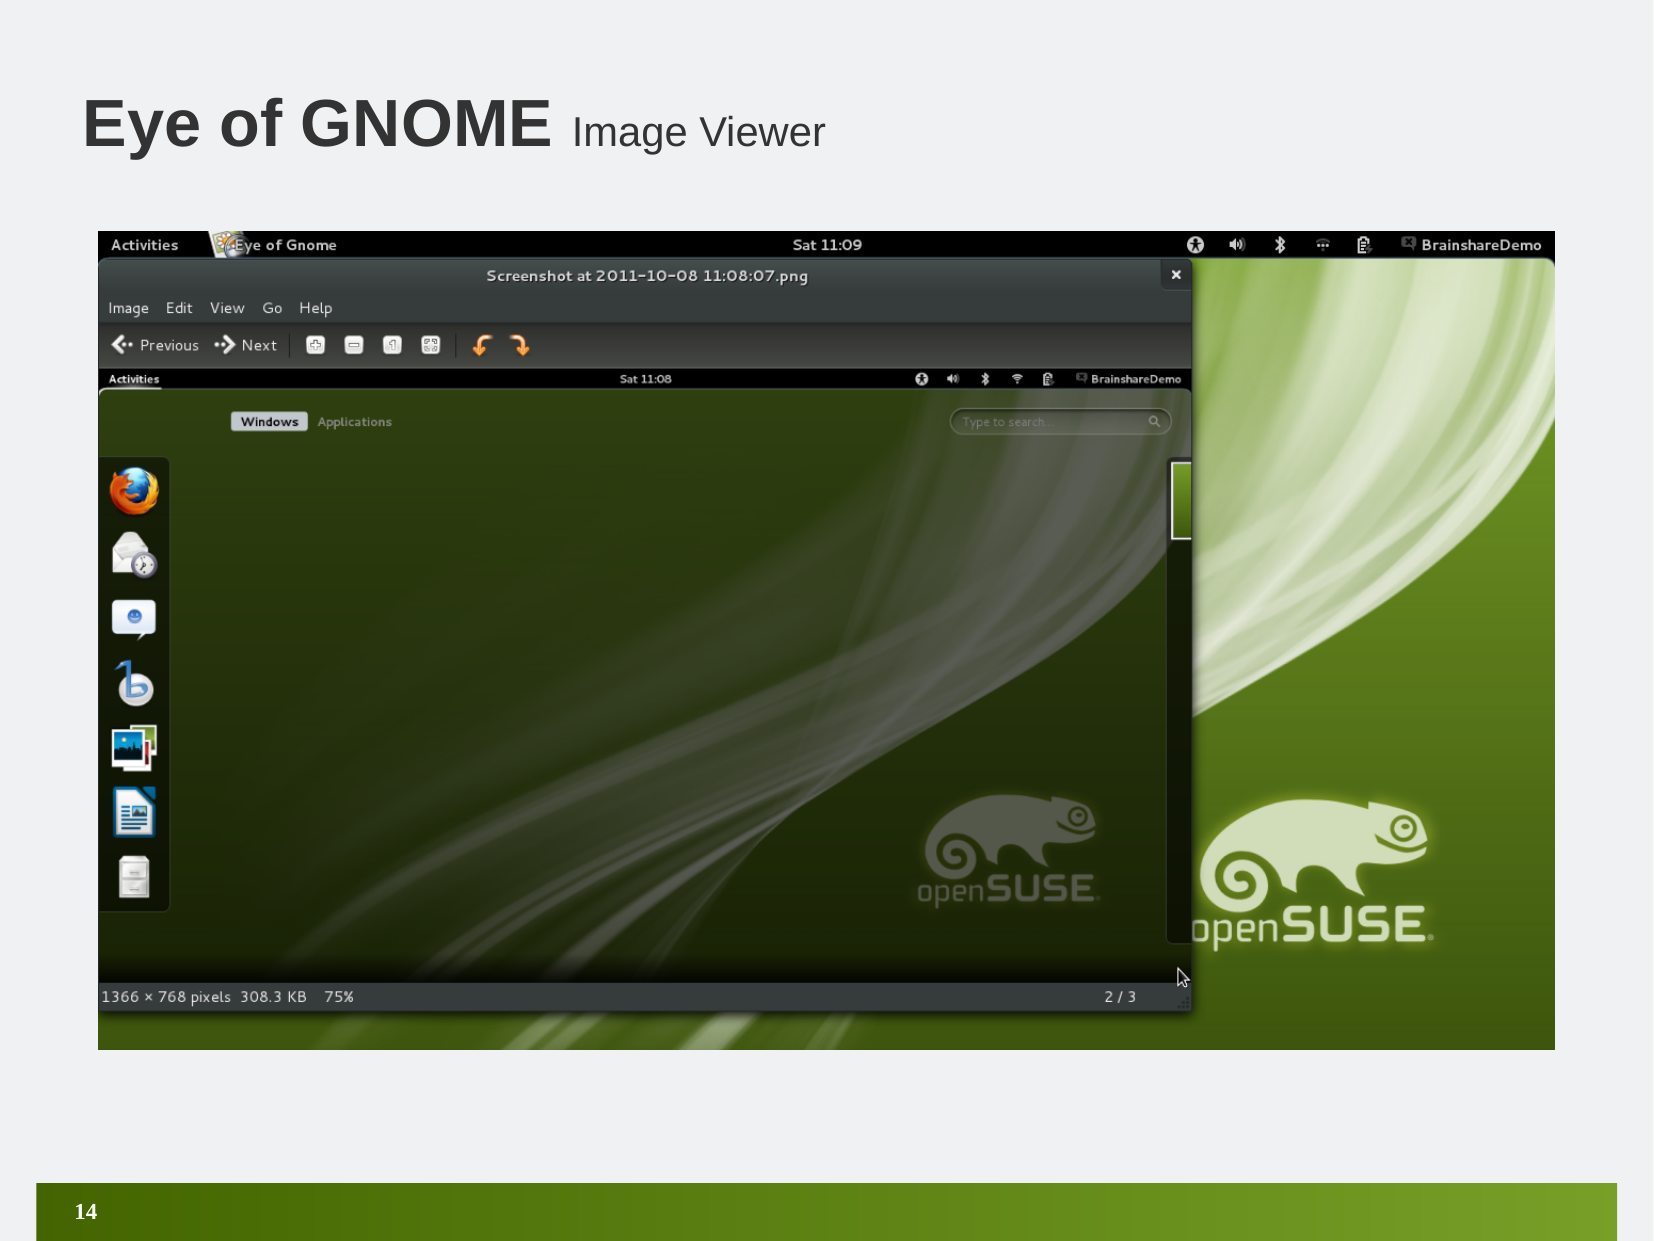

# Eye of GNOME Image Viewer
14